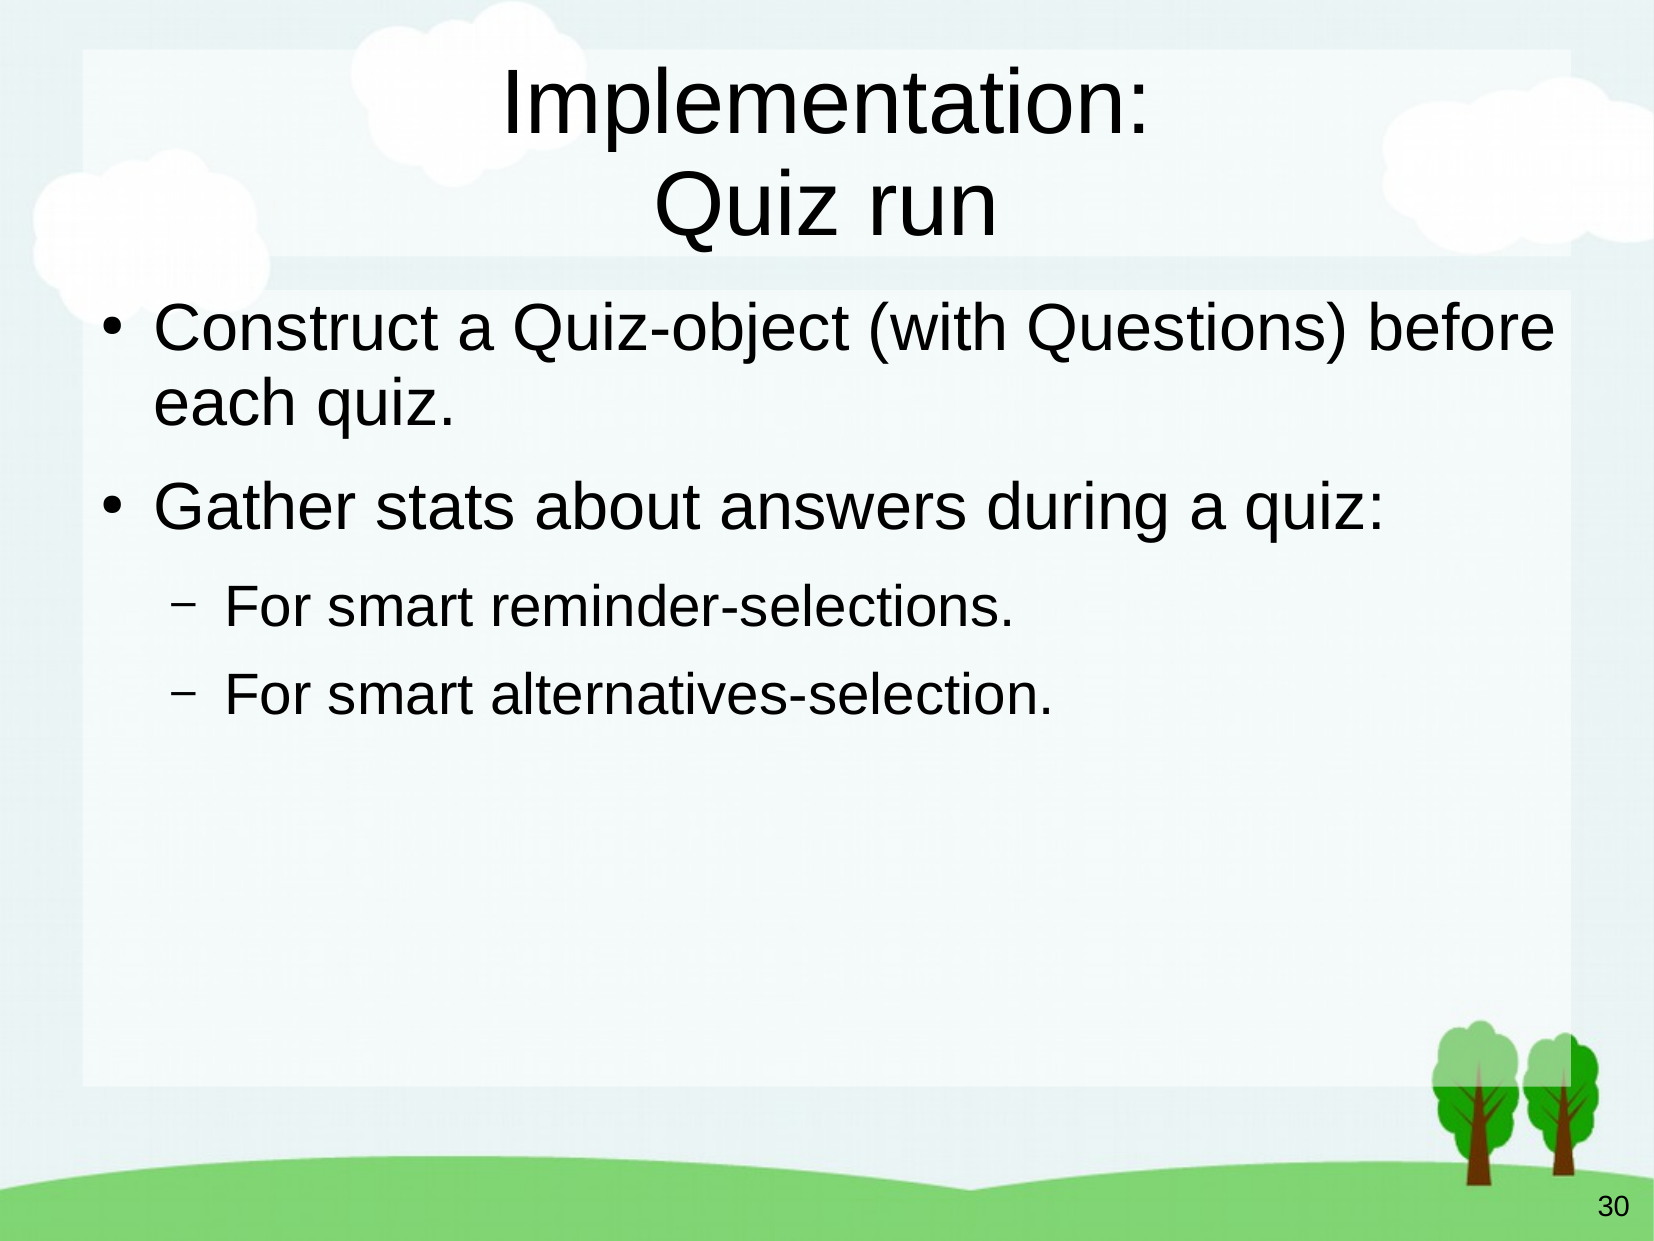

# Implementation: Quiz run
Construct a Quiz-object (with Questions) before each quiz.
Gather stats about answers during a quiz:
For smart reminder-selections.
For smart alternatives-selection.
30